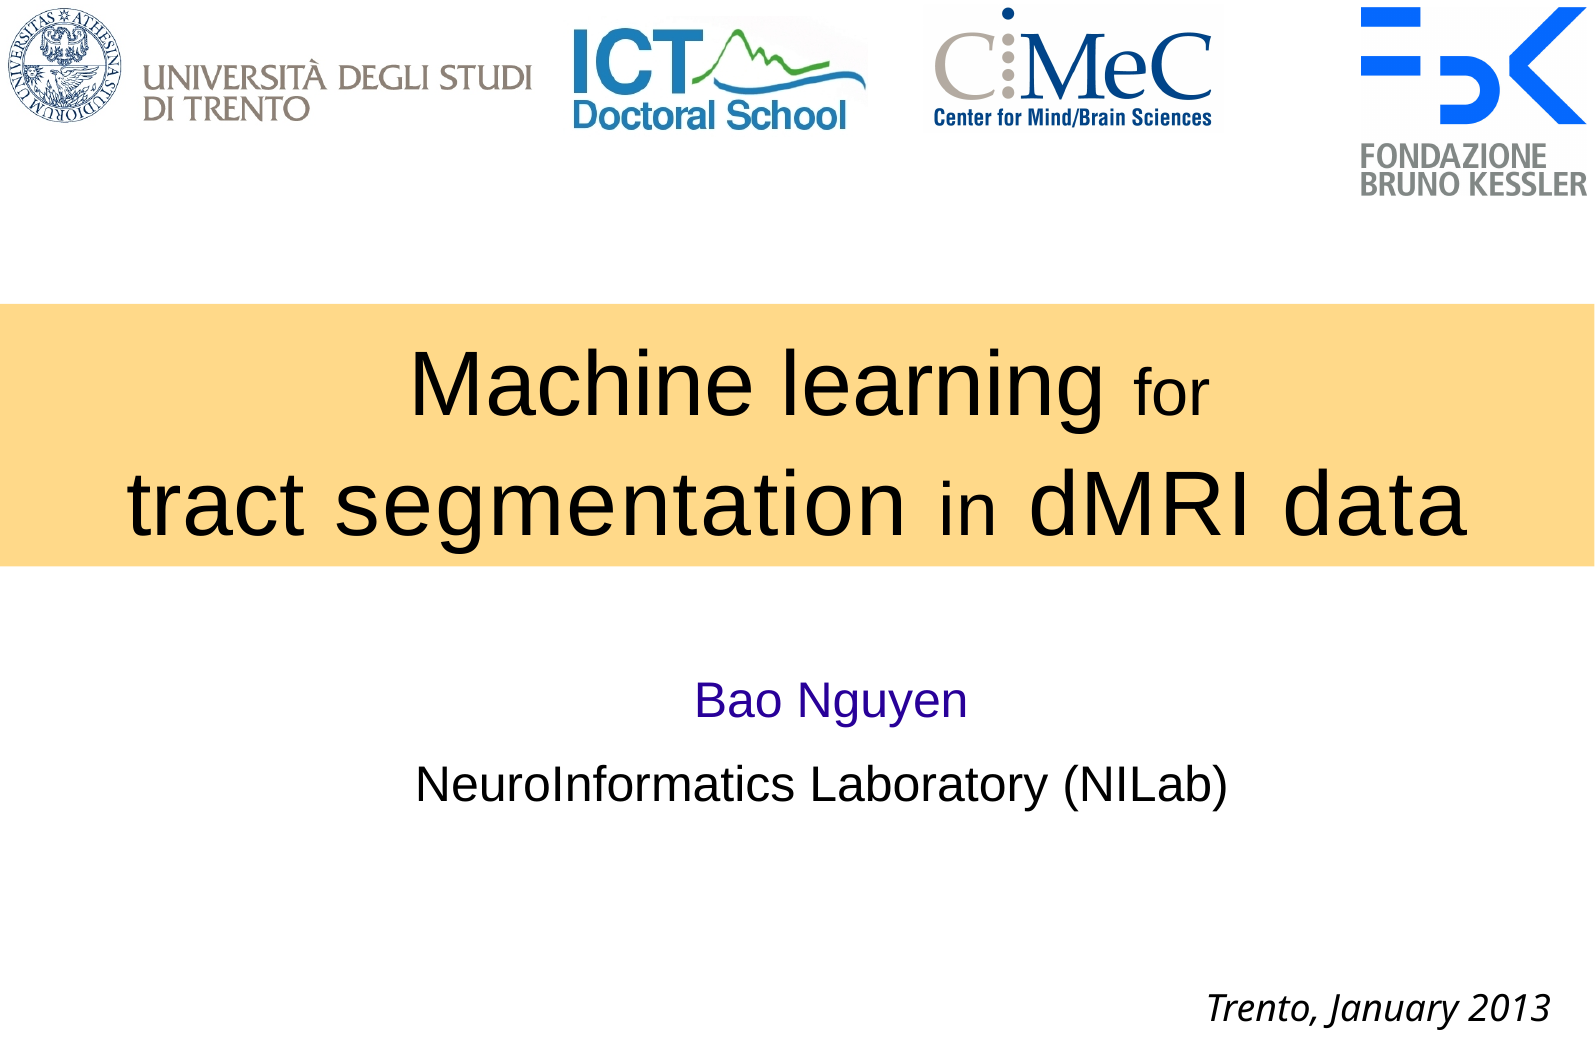

# Machine learning for tract segmentation in dMRI data
Bao Nguyen
NeuroInformatics Laboratory (NILab)
Trento, January 2013